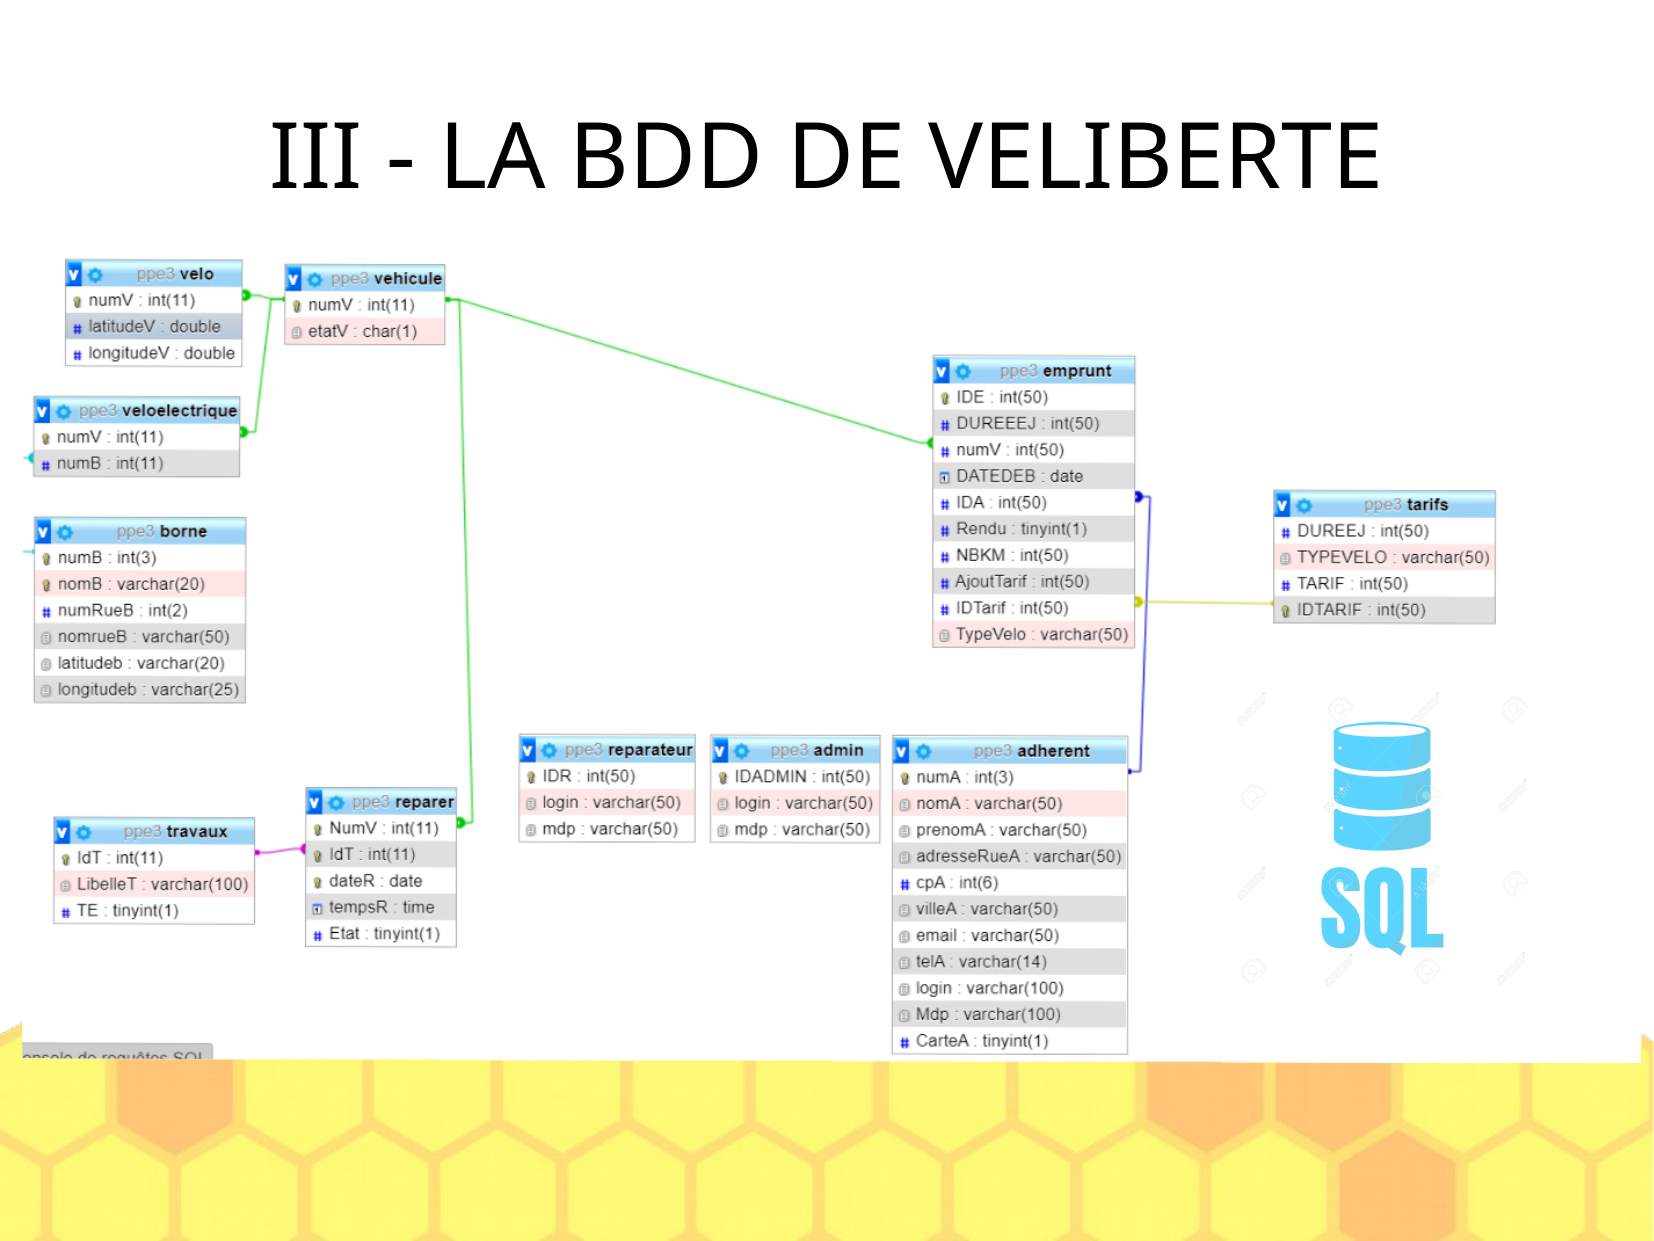

# III - LA BDD DE VELIBERTE